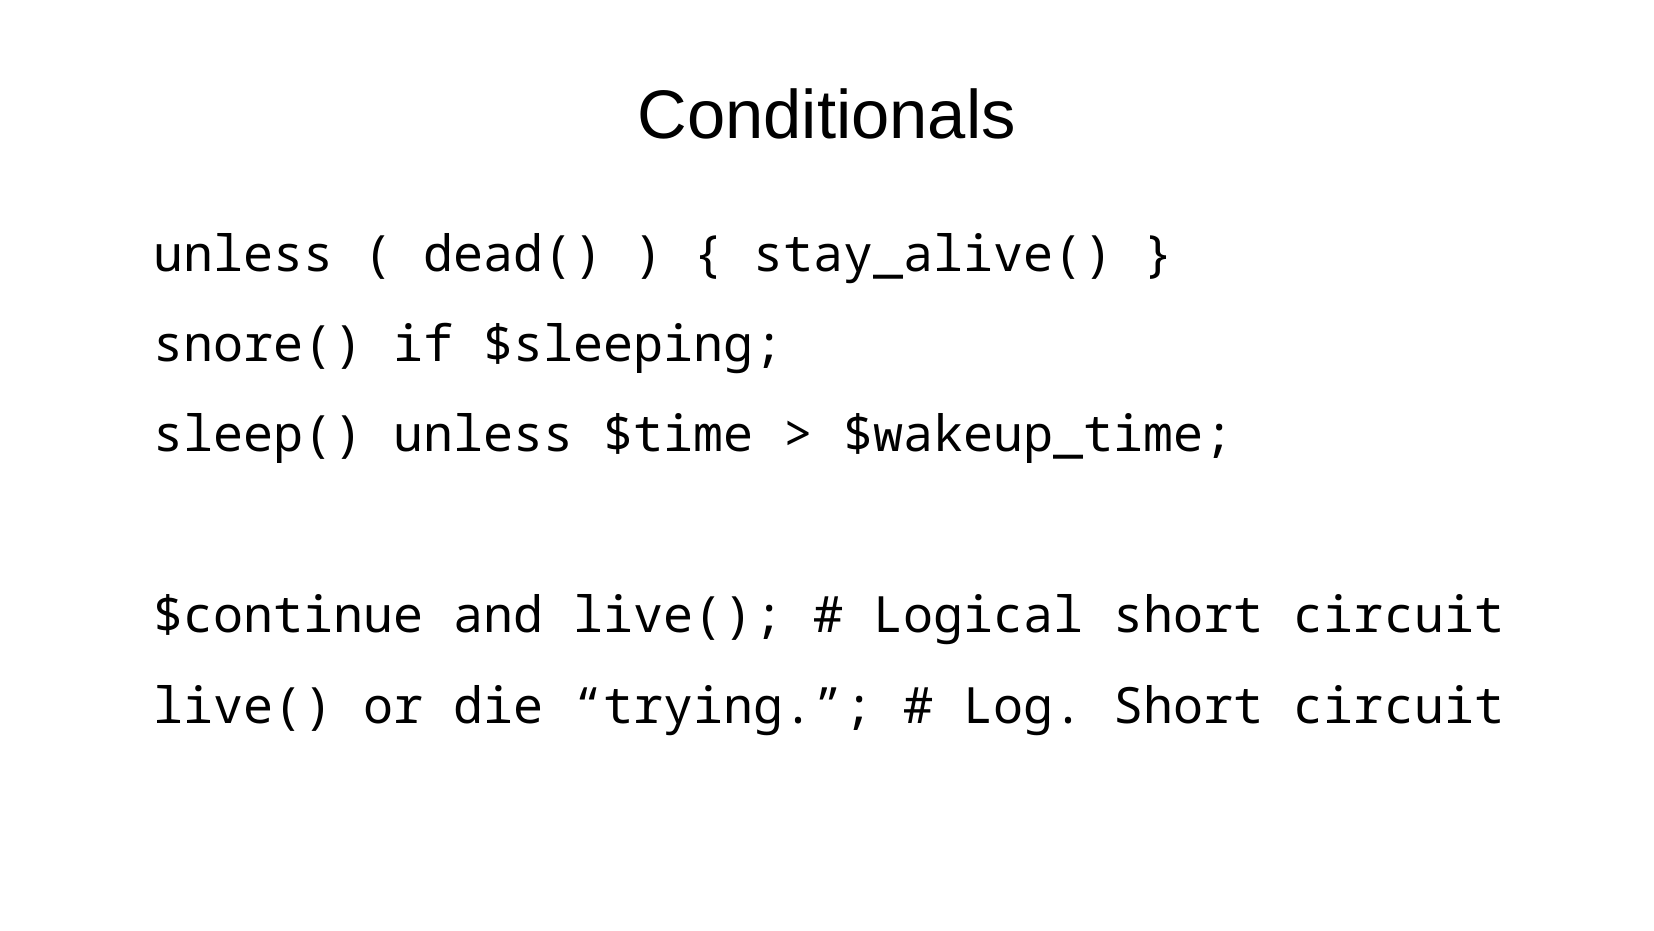

# Conditionals
unless ( dead() ) { stay_alive() }
snore() if $sleeping;
sleep() unless $time > $wakeup_time;
$continue and live(); # Logical short circuit
live() or die “trying.”; # Log. Short circuit